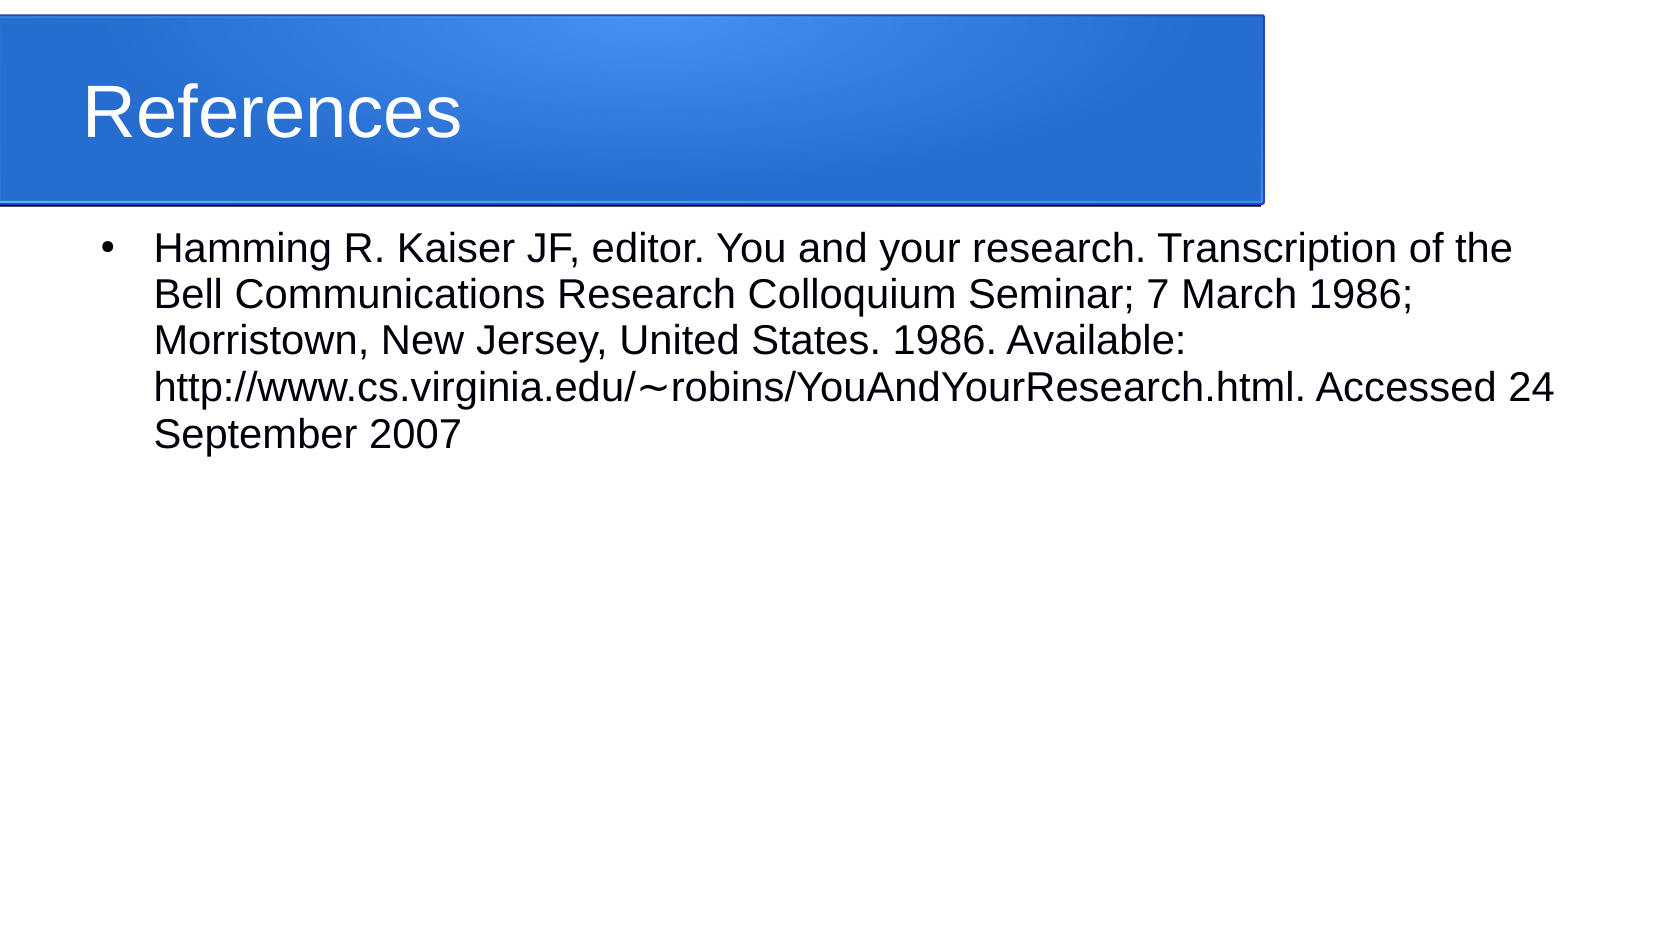

# References
Hamming R. Kaiser JF, editor. You and your research. Transcription of the Bell Communications Research Colloquium Seminar; 7 March 1986; Morristown, New Jersey, United States. 1986. Available: http://www.cs.virginia.edu/∼robins/YouAndYourResearch.html. Accessed 24 September 2007